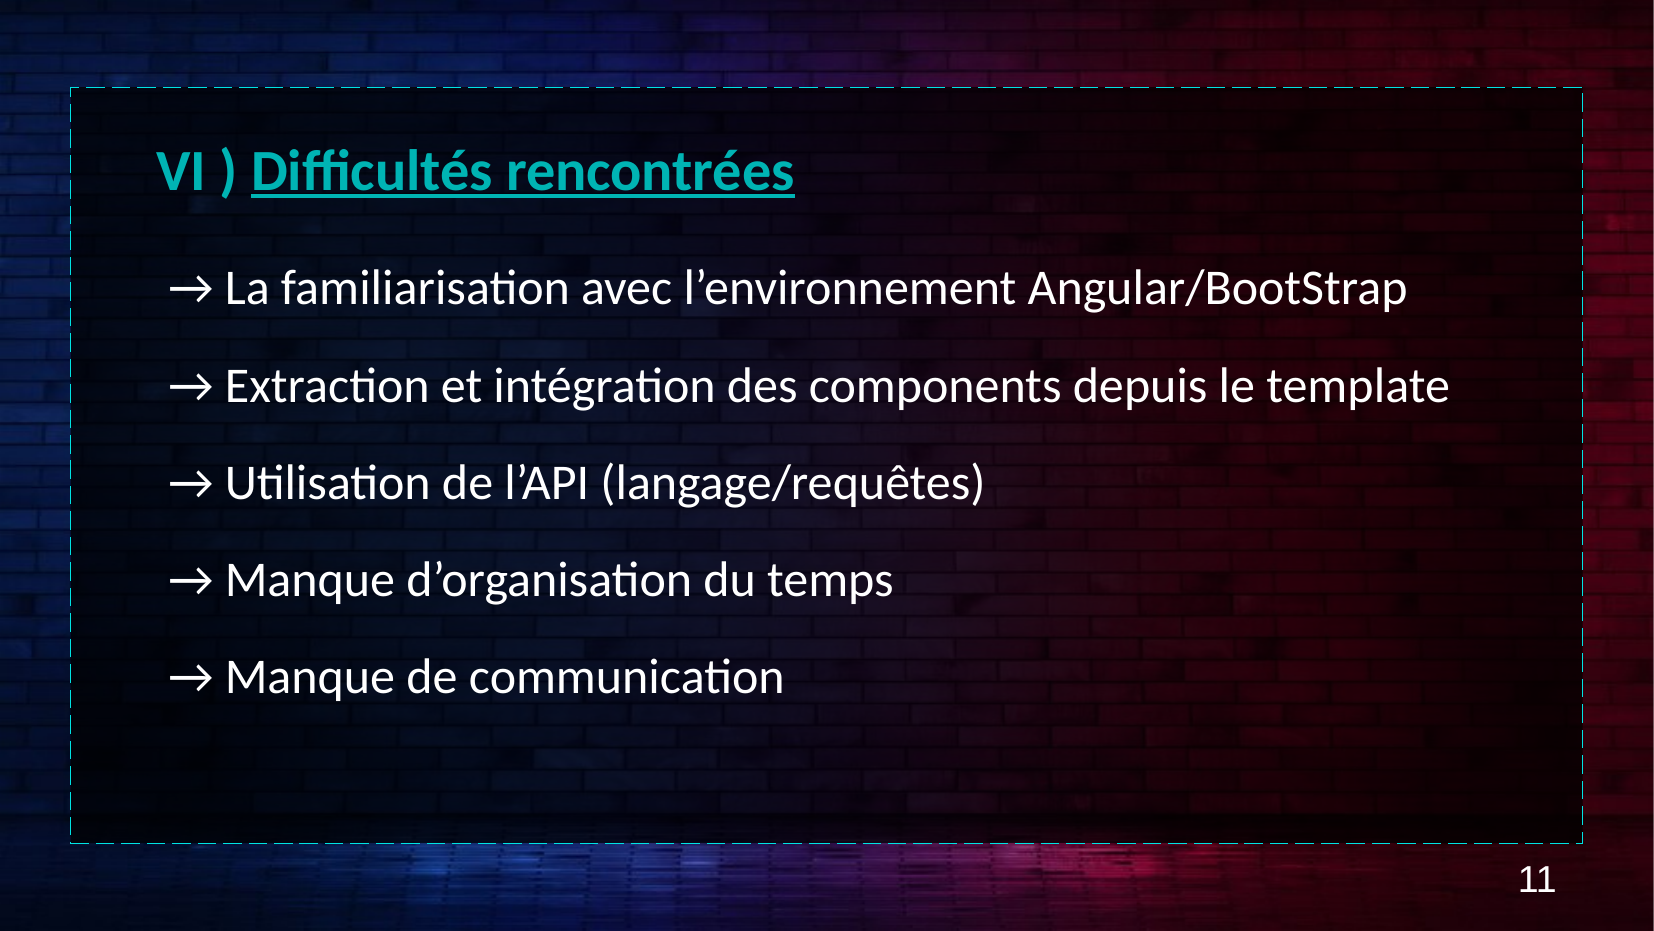

VI ) Difficultés rencontrées
→ La familiarisation avec l’environnement Angular/BootStrap
→ Extraction et intégration des components depuis le template
→ Utilisation de l’API (langage/requêtes)
→ Manque d’organisation du temps
→ Manque de communication